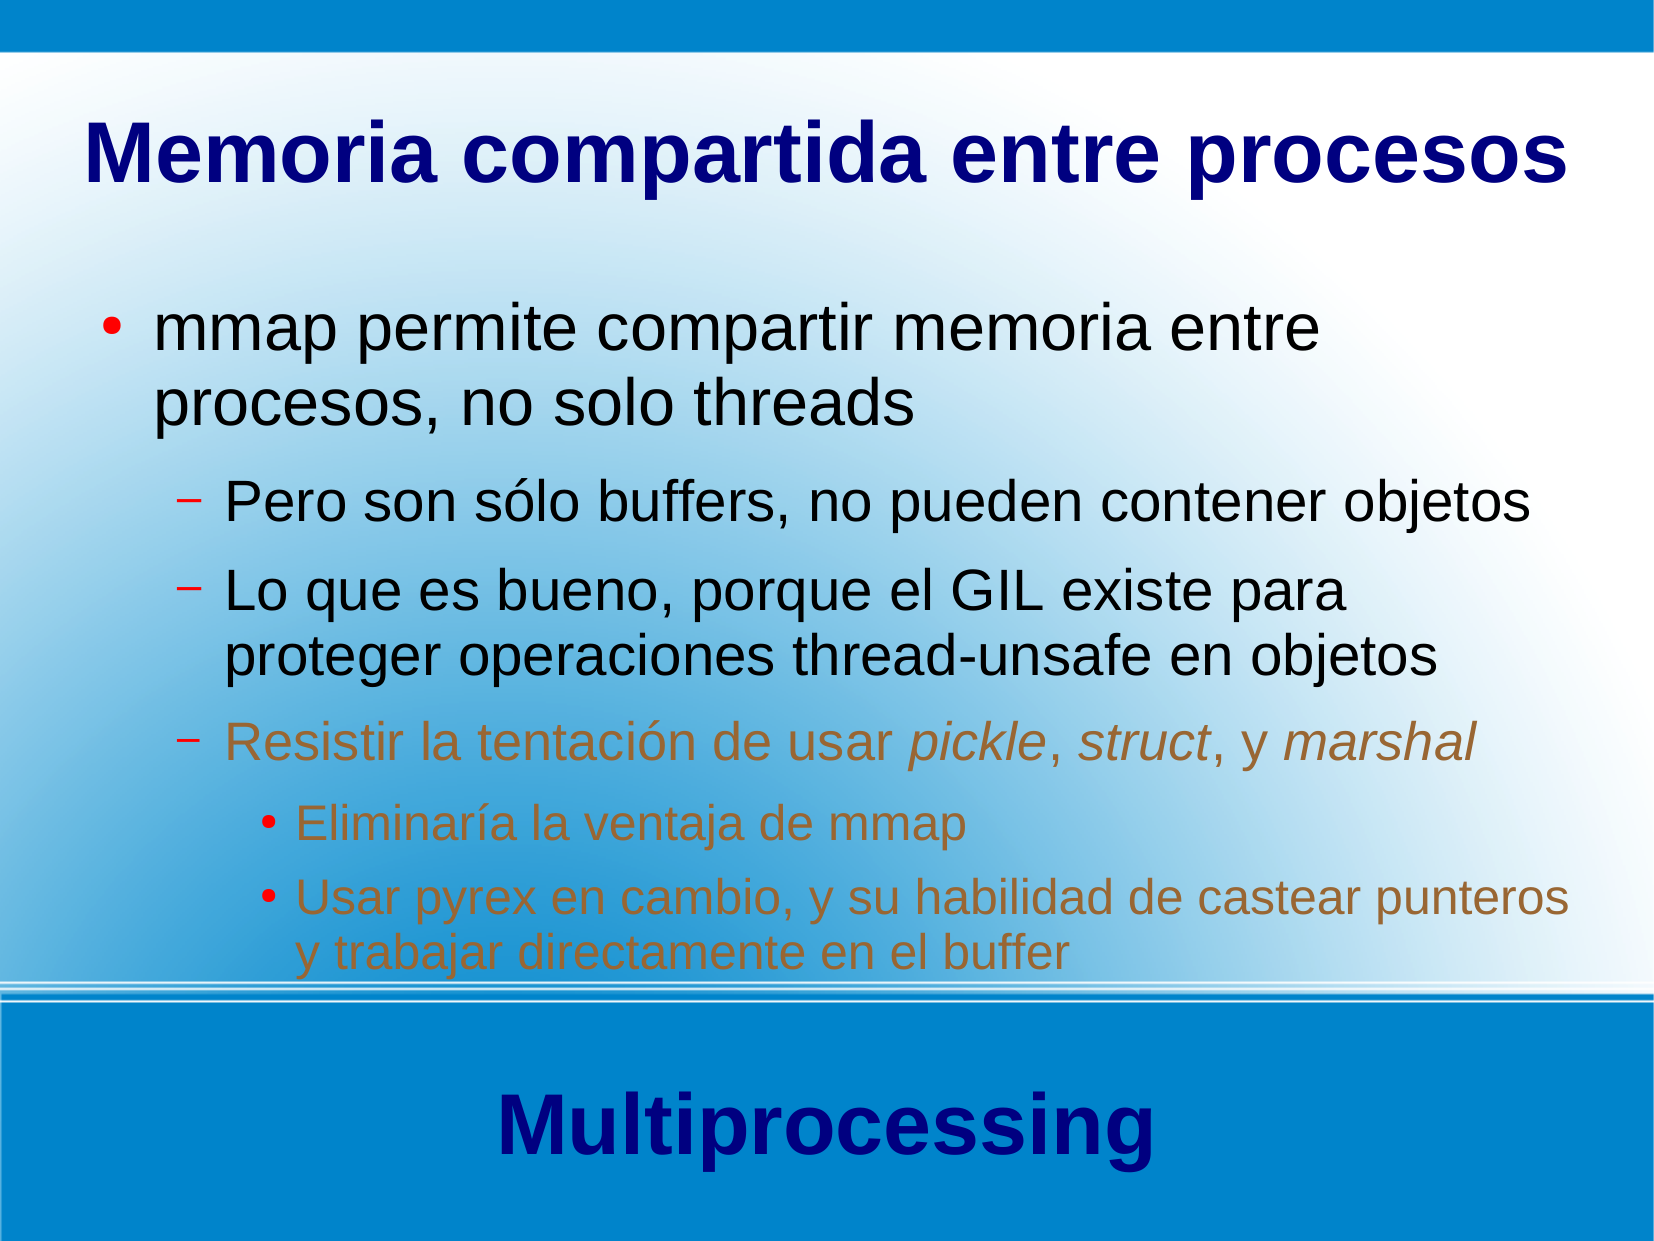

# Memoria compartida entre procesos
mmap permite compartir memoria entre procesos, no solo threads
Pero son sólo buffers, no pueden contener objetos
Lo que es bueno, porque el GIL existe para proteger operaciones thread-unsafe en objetos
Resistir la tentación de usar pickle, struct, y marshal
Eliminaría la ventaja de mmap
Usar pyrex en cambio, y su habilidad de castear punteros y trabajar directamente en el buffer
Multiprocessing